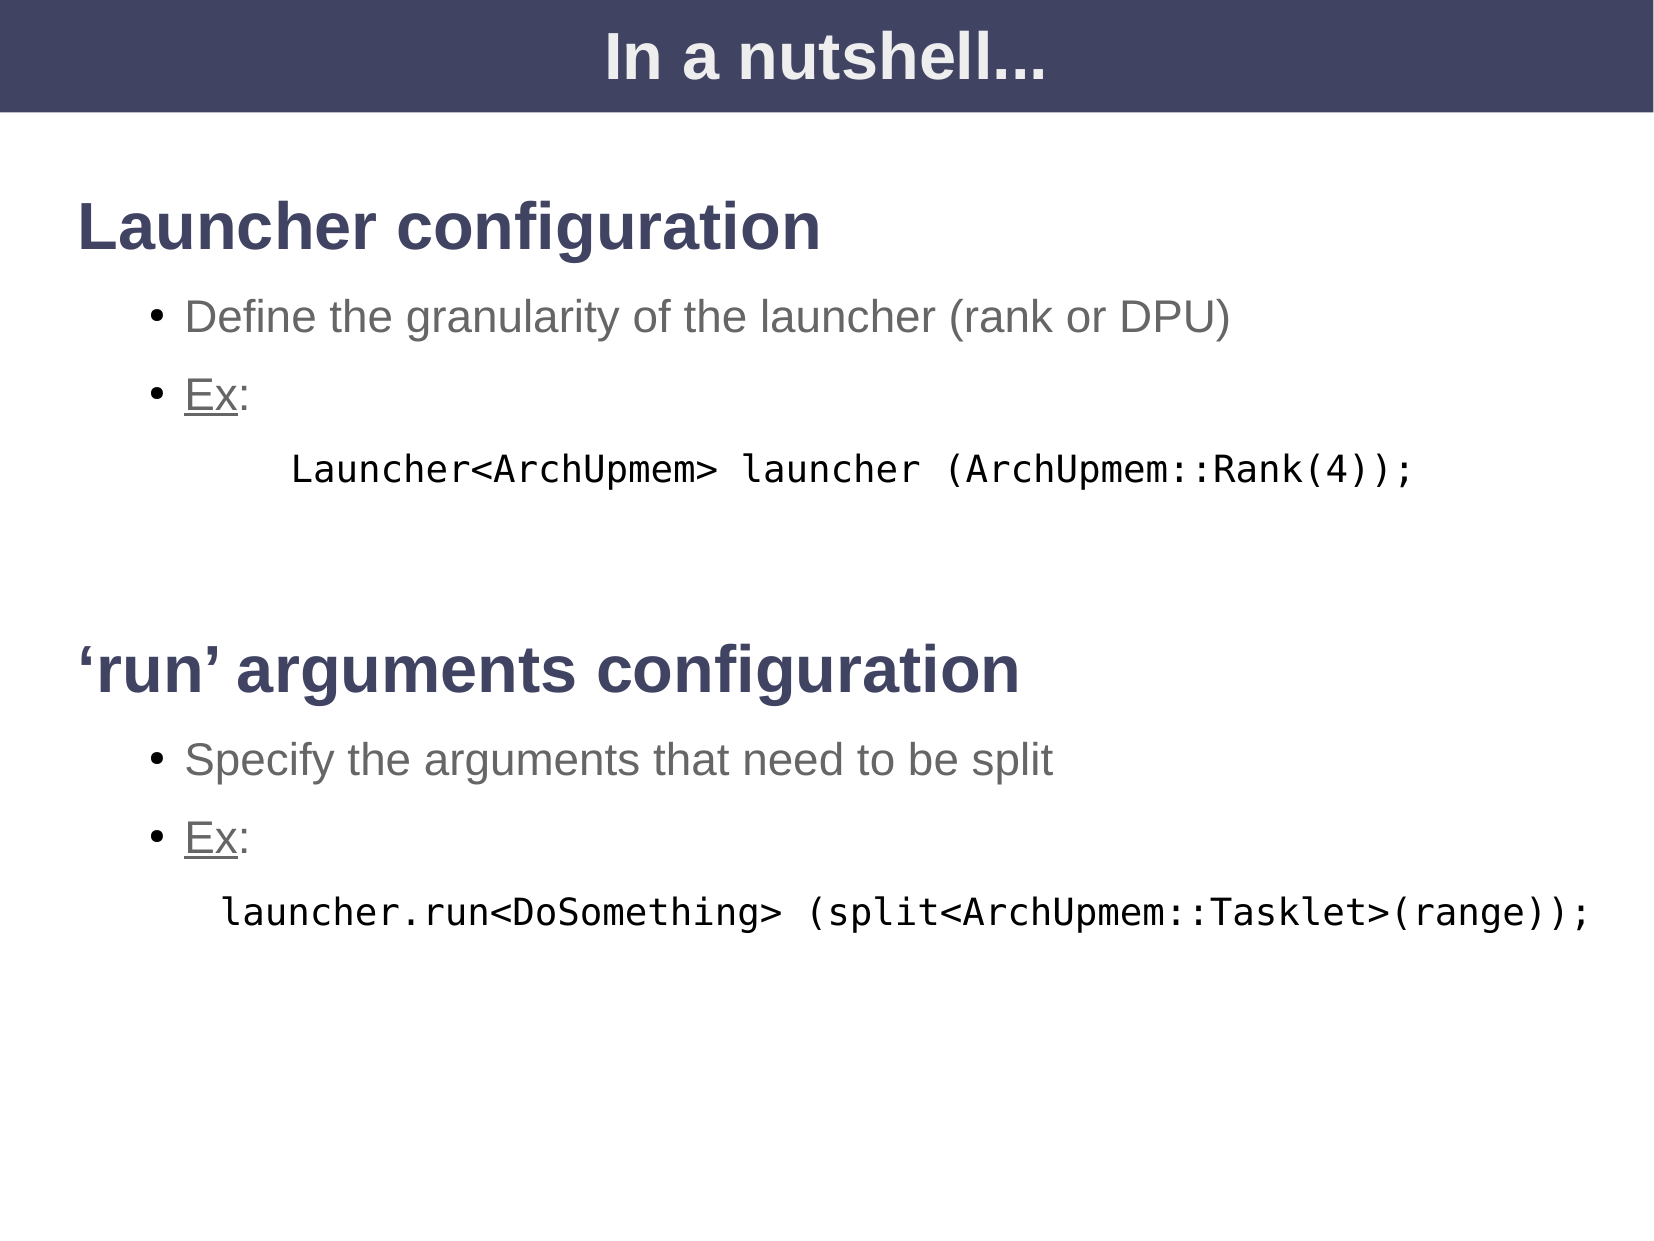

In a nutshell...
Launcher configuration
Define the granularity of the launcher (rank or DPU)
Ex:
Launcher<ArchUpmem> launcher (ArchUpmem::Rank(4));
‘run’ arguments configuration
Specify the arguments that need to be split
Ex:
launcher.run<DoSomething> (split<ArchUpmem::Tasklet>(range));